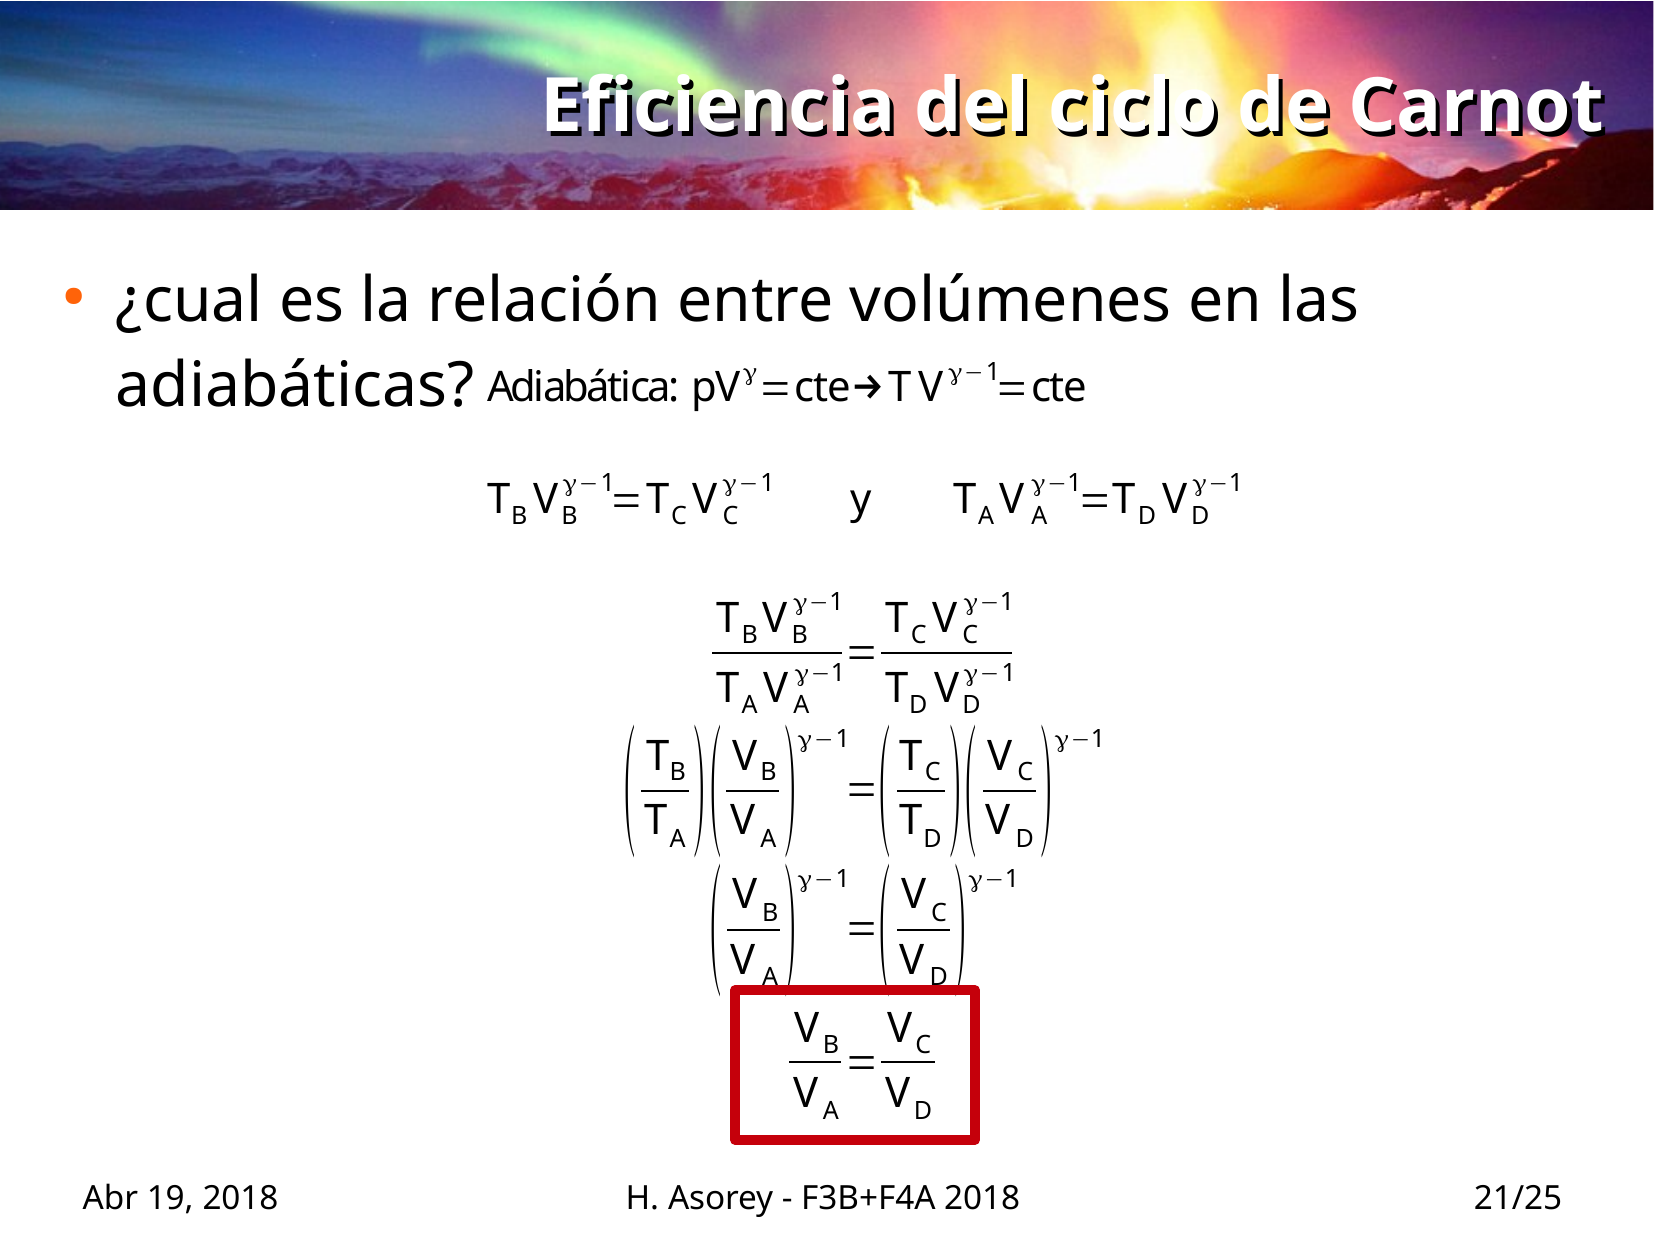

# Eficiencia del ciclo de Carnot
¿cual es la relación entre volúmenes en las adiabáticas?
Abr 19, 2018
H. Asorey - F3B+F4A 2018
21